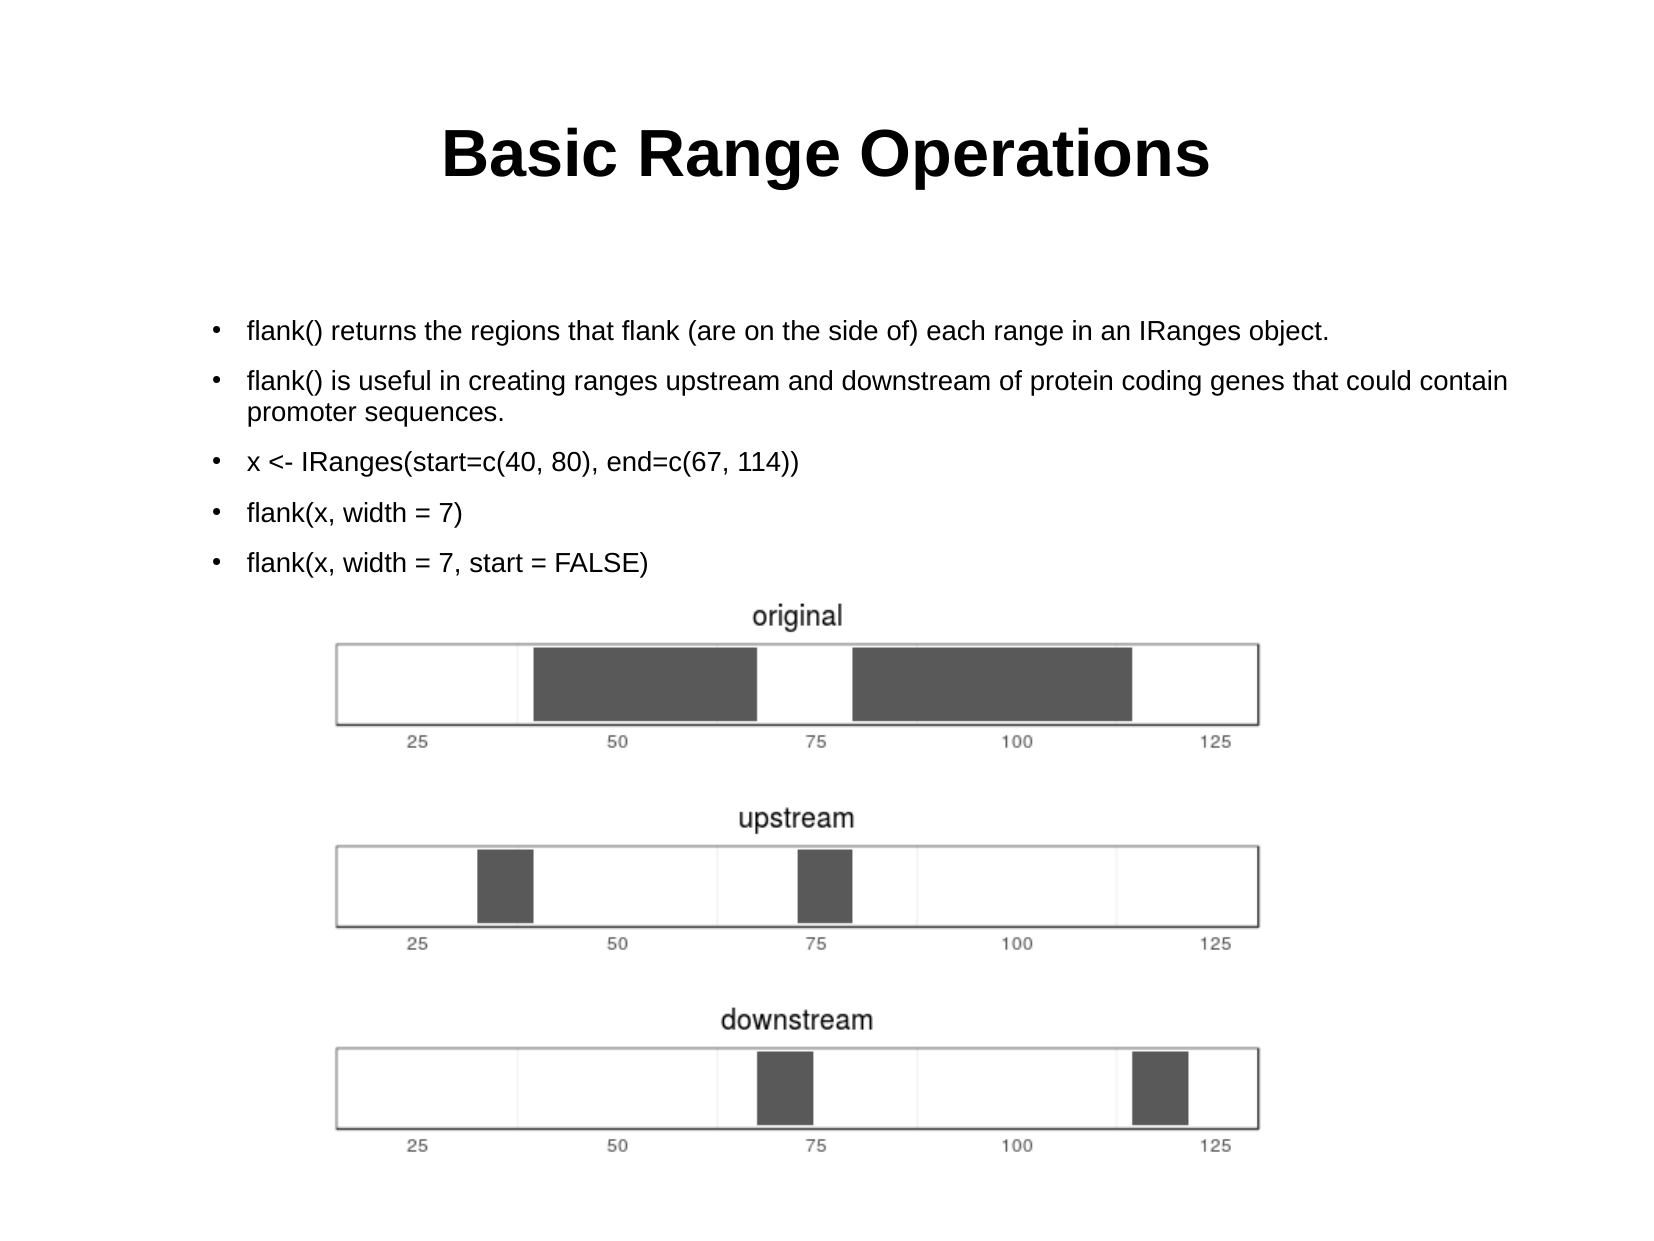

# Basic Range Operations
flank() returns the regions that flank (are on the side of) each range in an IRanges object.
flank() is useful in creating ranges upstream and downstream of protein coding genes that could contain promoter sequences.
x <- IRanges(start=c(40, 80), end=c(67, 114))
flank(x, width = 7)
flank(x, width = 7, start = FALSE)